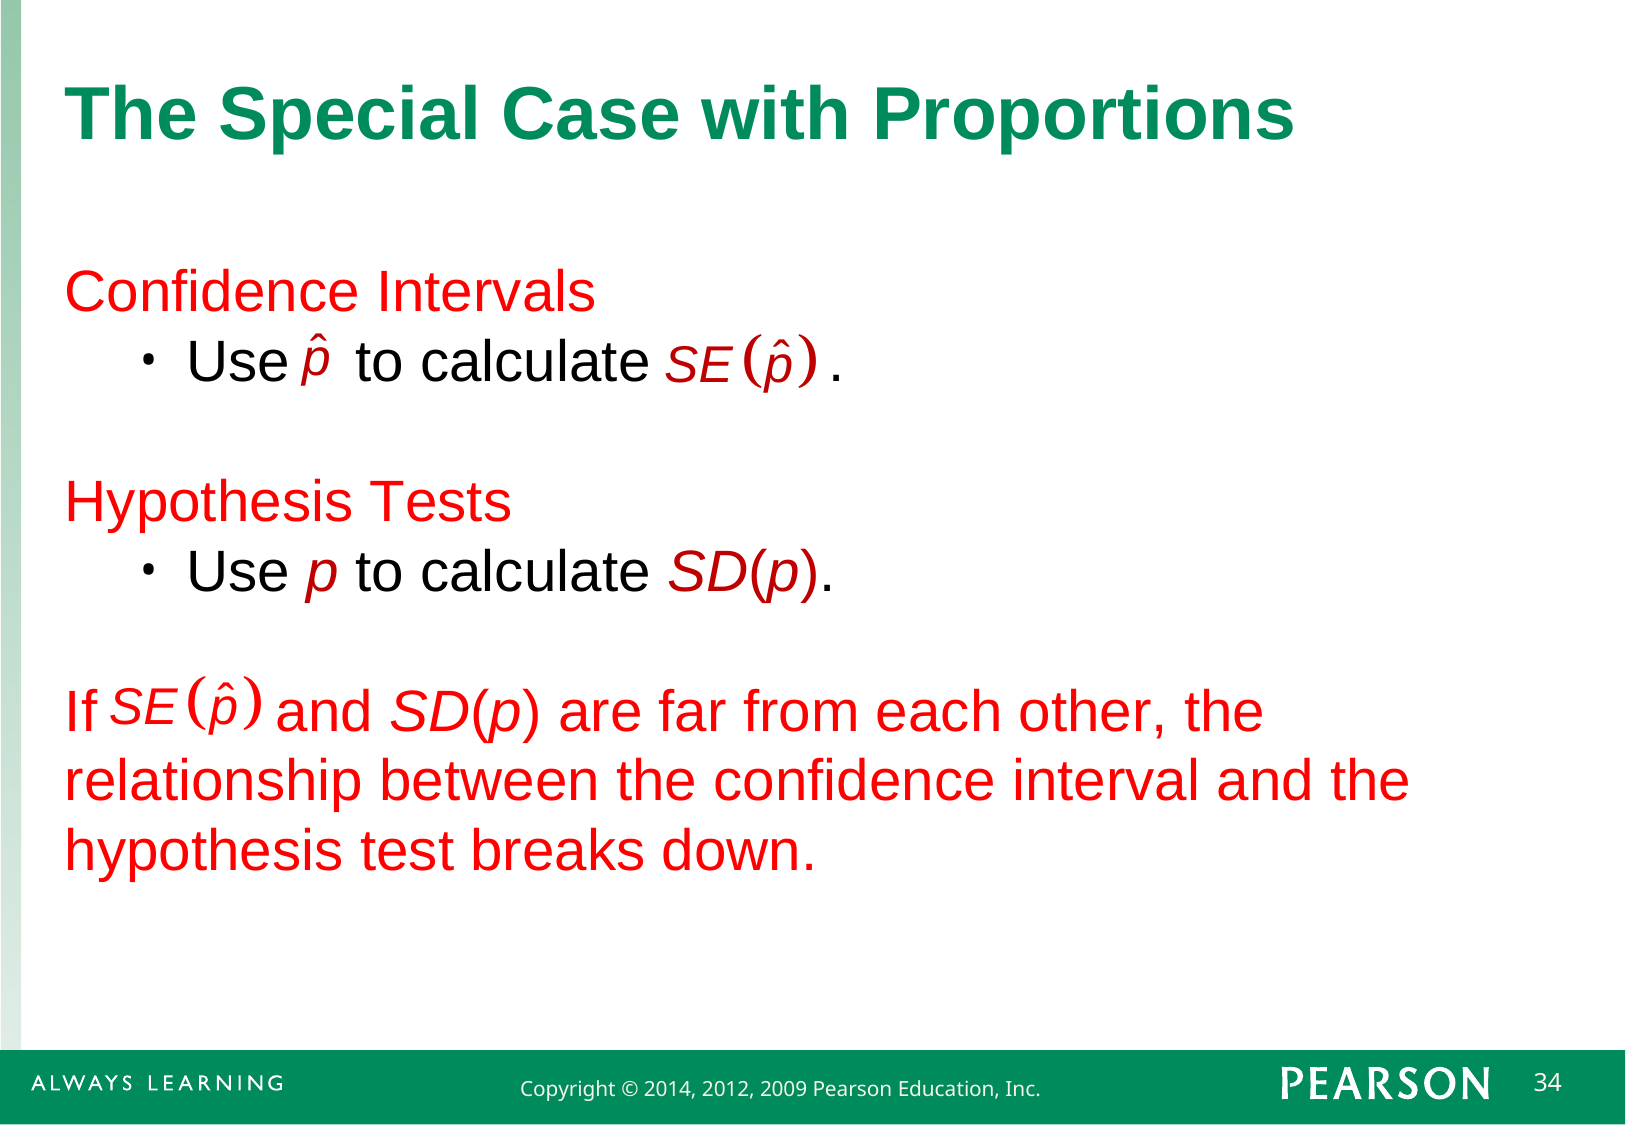

# The Special Case with Proportions
Confidence Intervals
Use to calculate .
Hypothesis Tests
Use p to calculate SD(p).
If and SD(p) are far from each other, the relationship between the confidence interval and the hypothesis test breaks down.